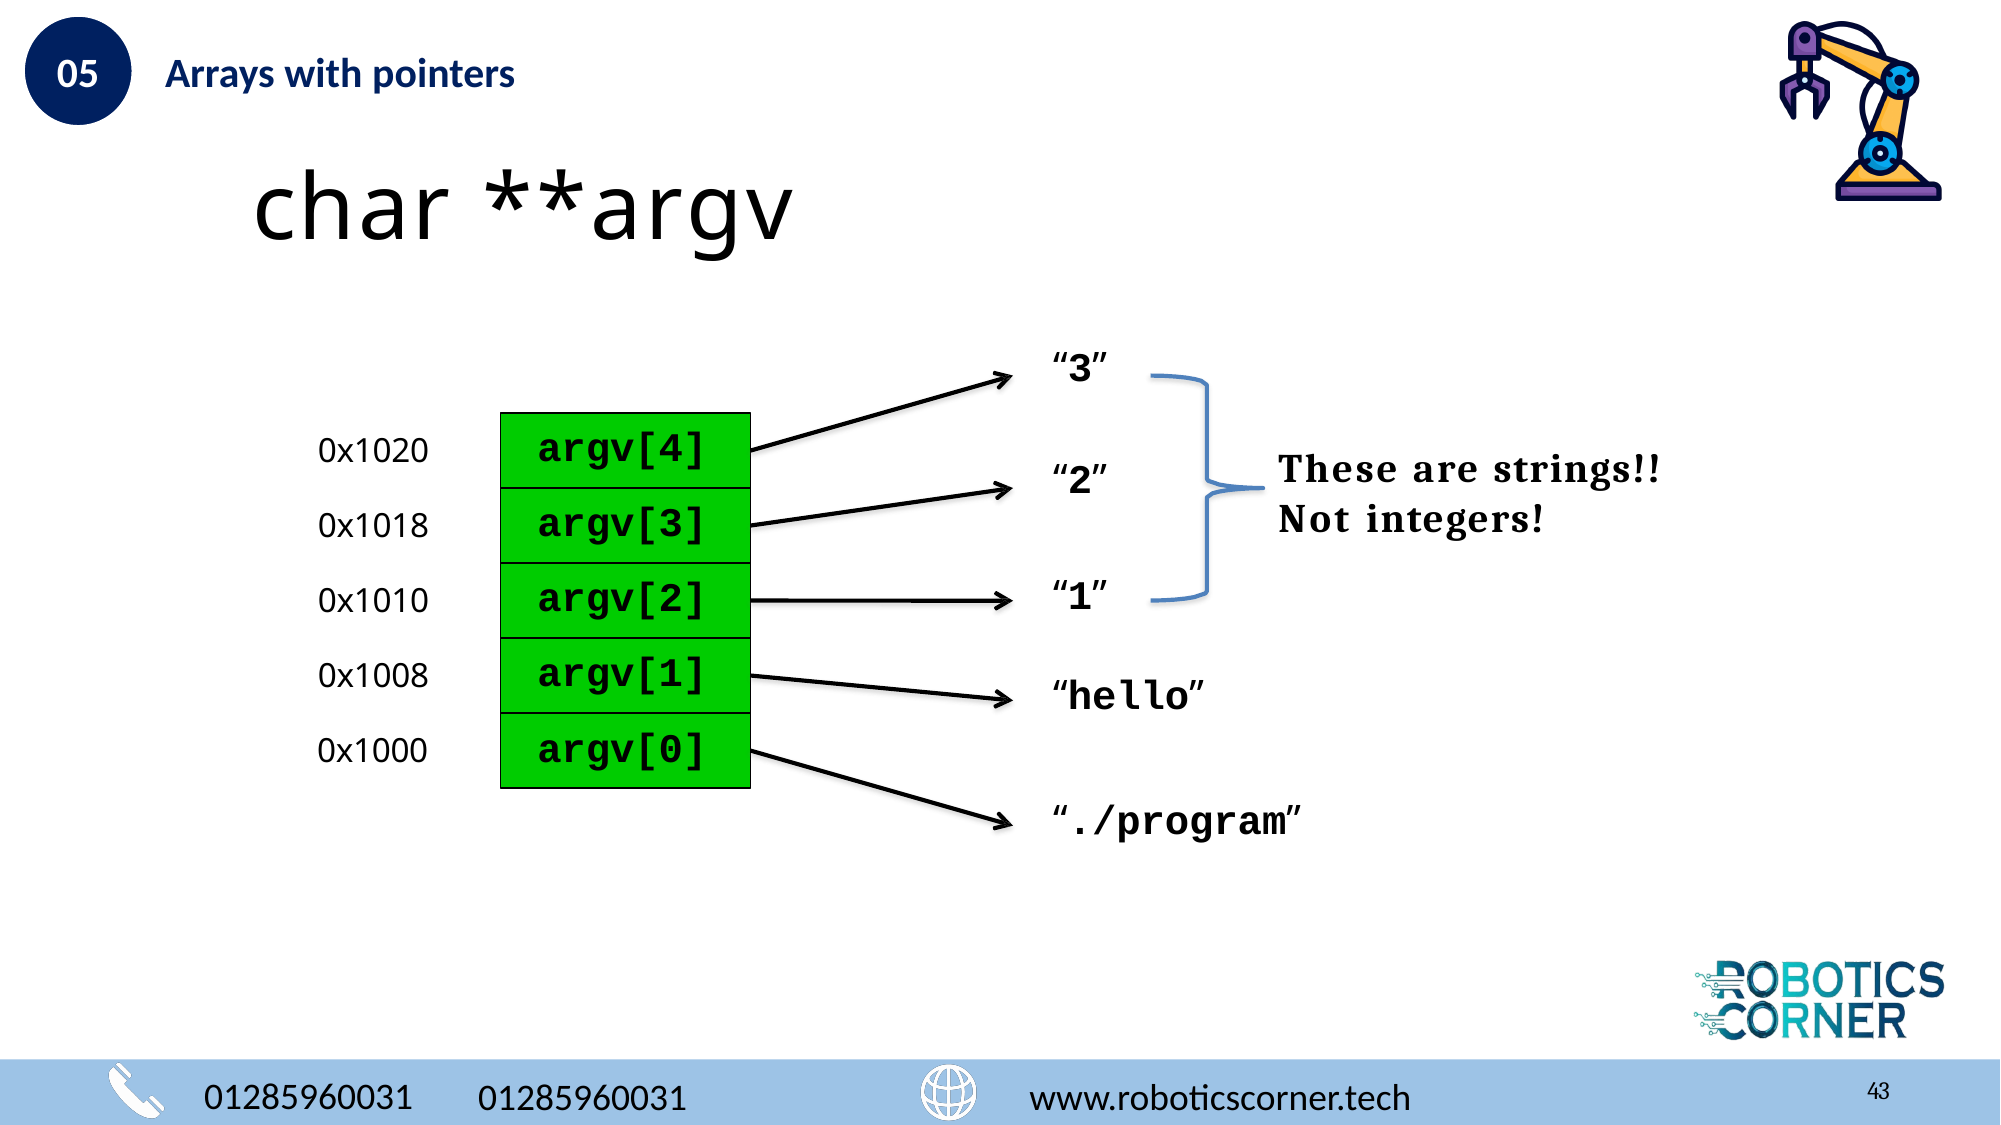

05
Arrays with pointers
# char **argv
“3”
argv[4]
0x1020
These are strings!! Not integers!
“2”
argv[3]
0x1018
“1”
argv[2]
0x1010
argv[1]
0x1008
“hello”
argv[0]
0x1000
“./program”